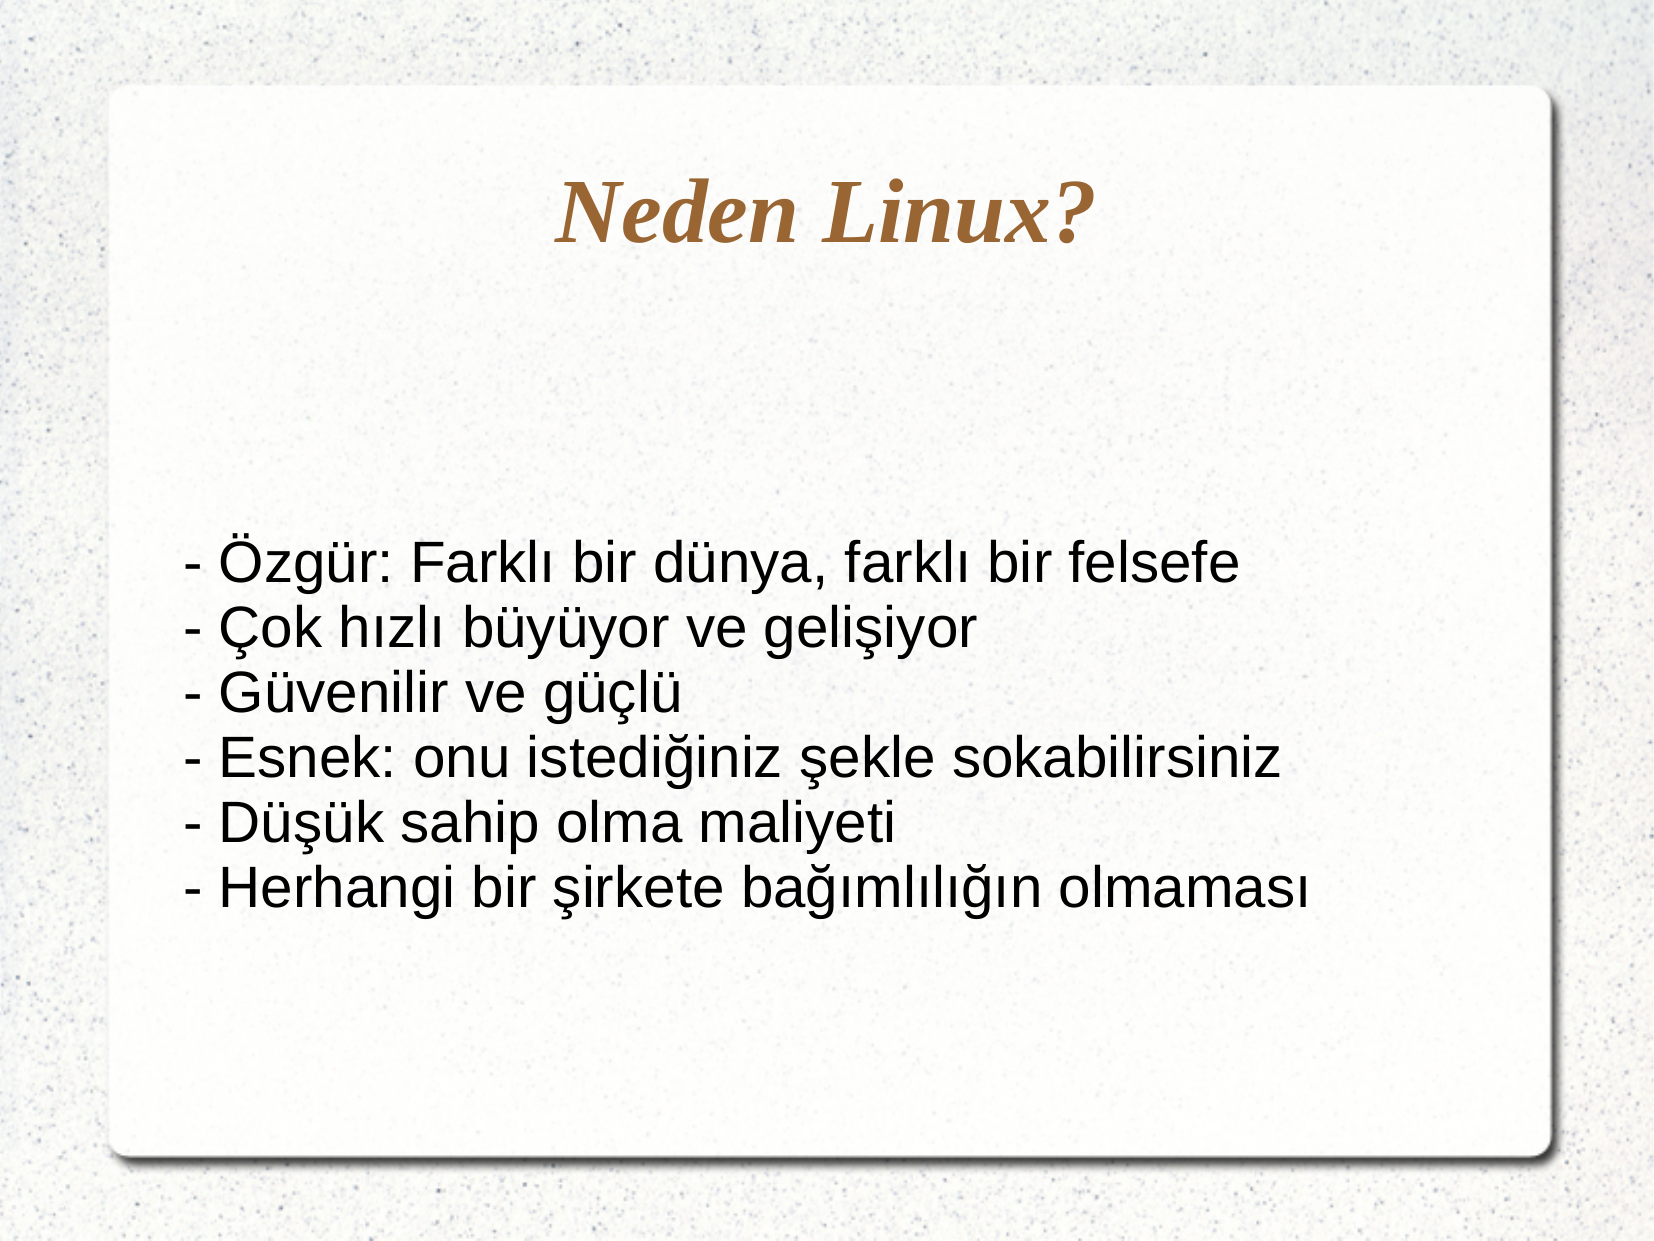

# Neden Linux?
- Özgür: Farklı bir dünya, farklı bir felsefe
- Çok hızlı büyüyor ve gelişiyor
- Güvenilir ve güçlü
- Esnek: onu istediğiniz şekle sokabilirsiniz
- Düşük sahip olma maliyeti
- Herhangi bir şirkete bağımlılığın olmaması